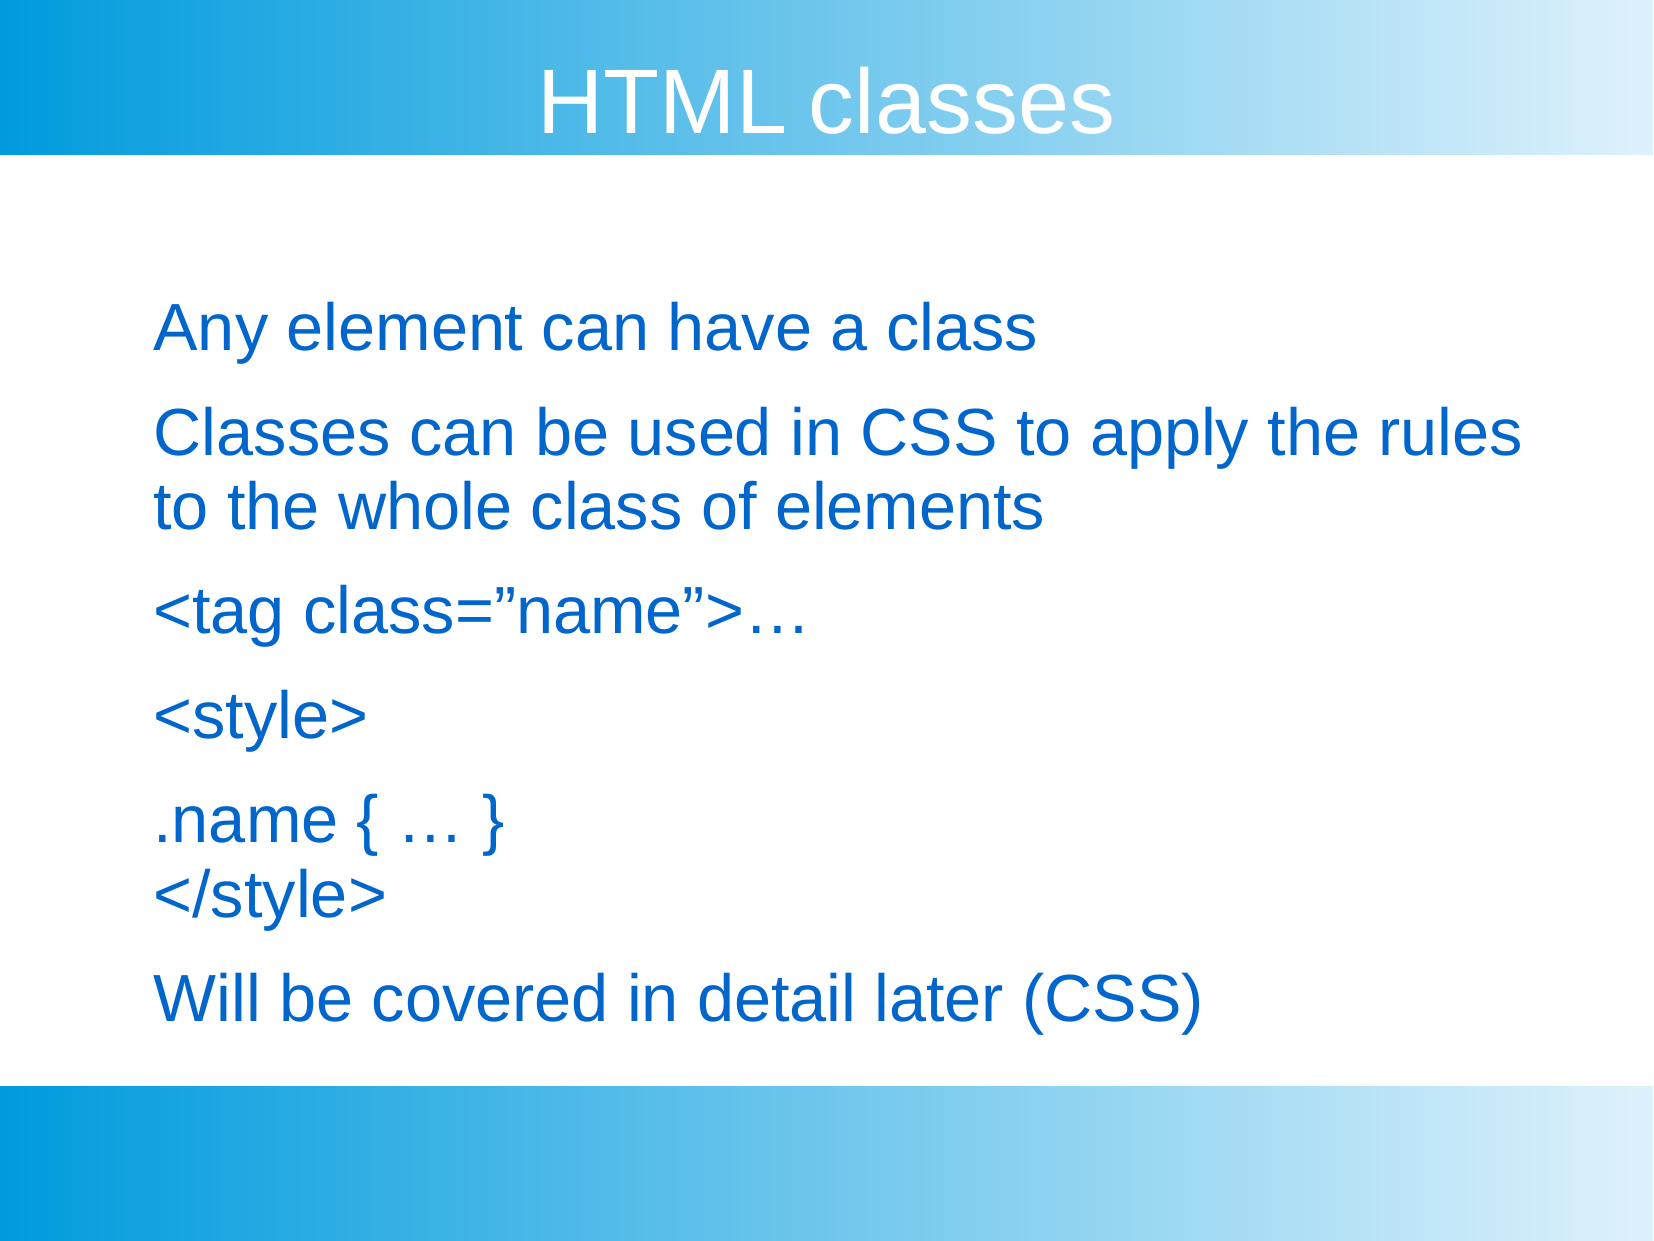

# HTML classes
Any element can have a class
Classes can be used in CSS to apply the rules to the whole class of elements
<tag class=”name”>…
<style>
.name { … }
</style>
Will be covered in detail later (CSS)